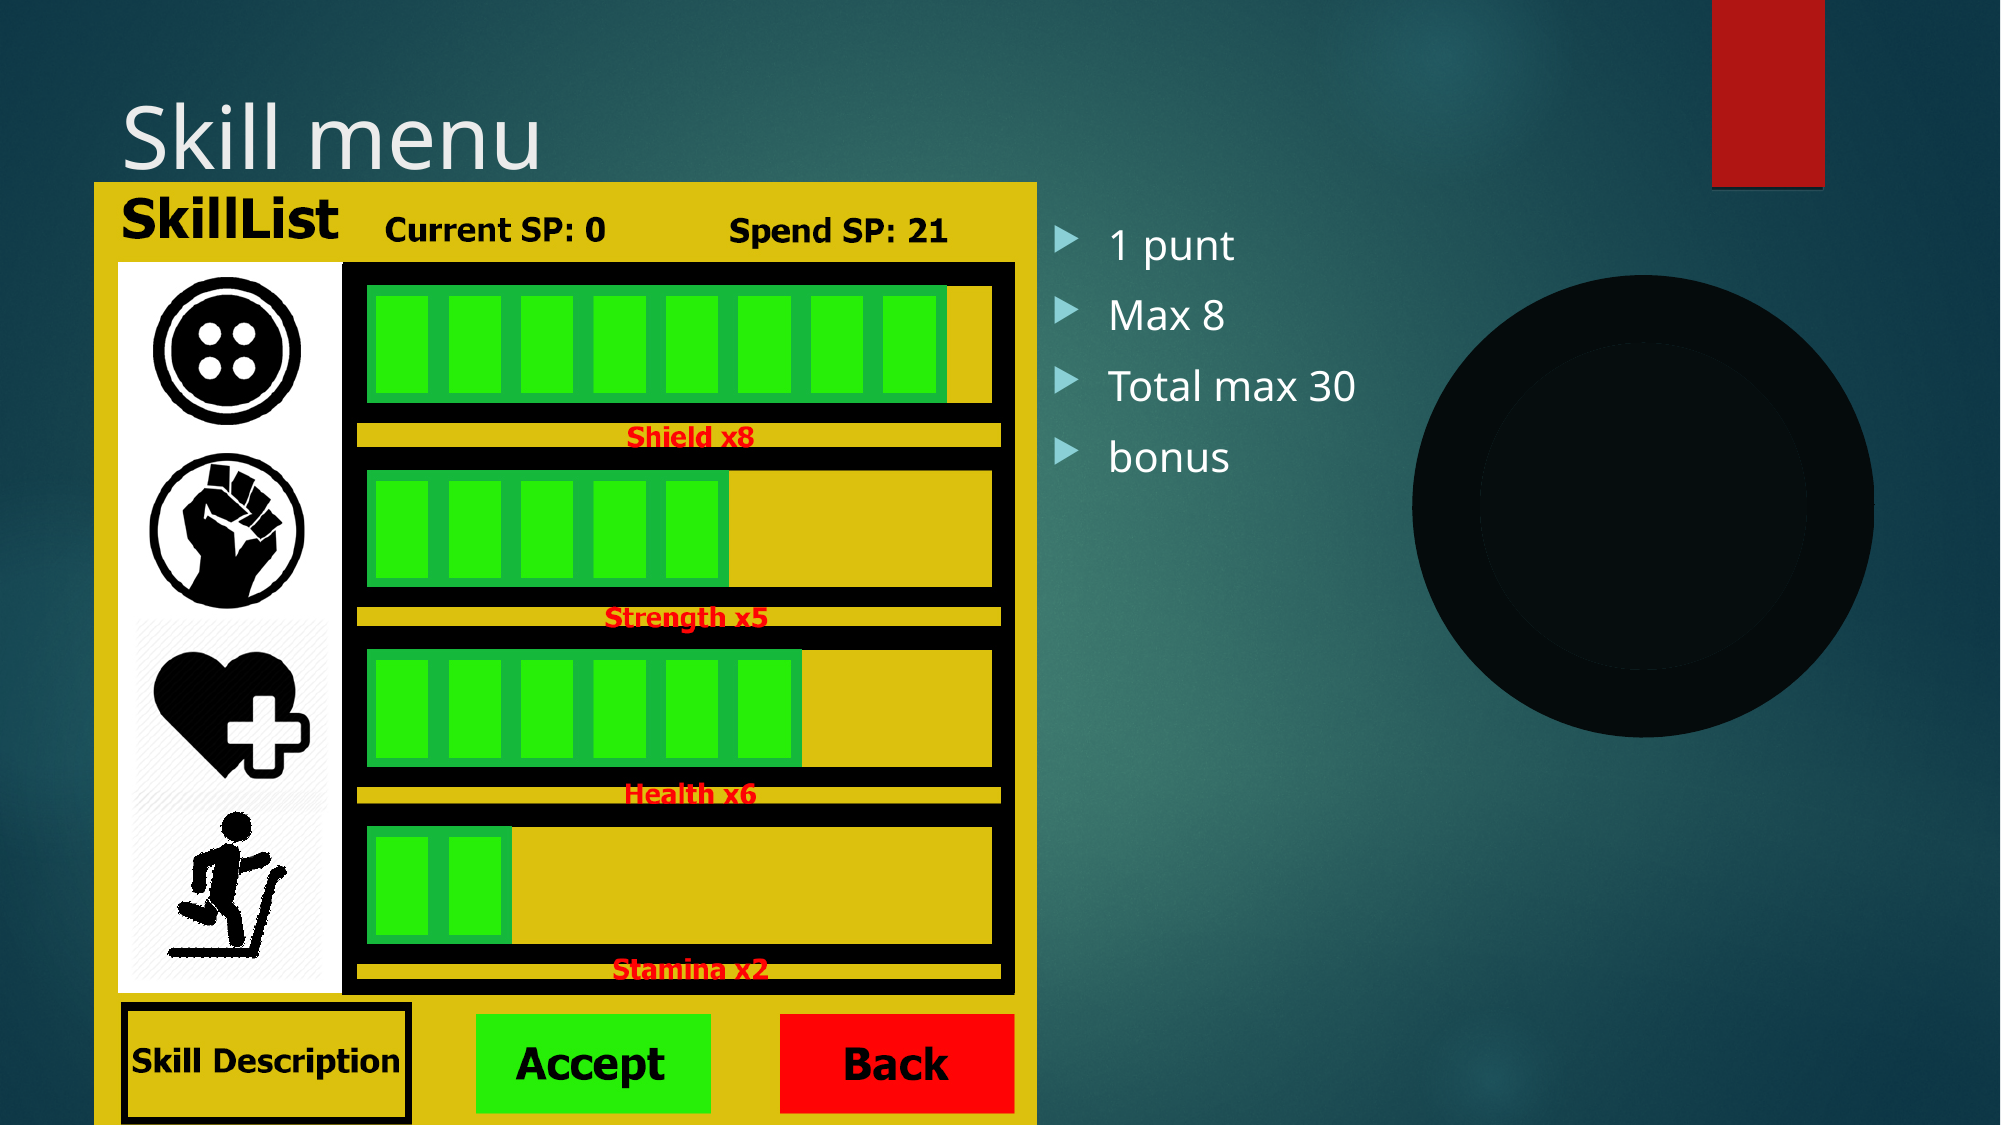

# Skill menu
1 punt
Max 8
Total max 30
bonus